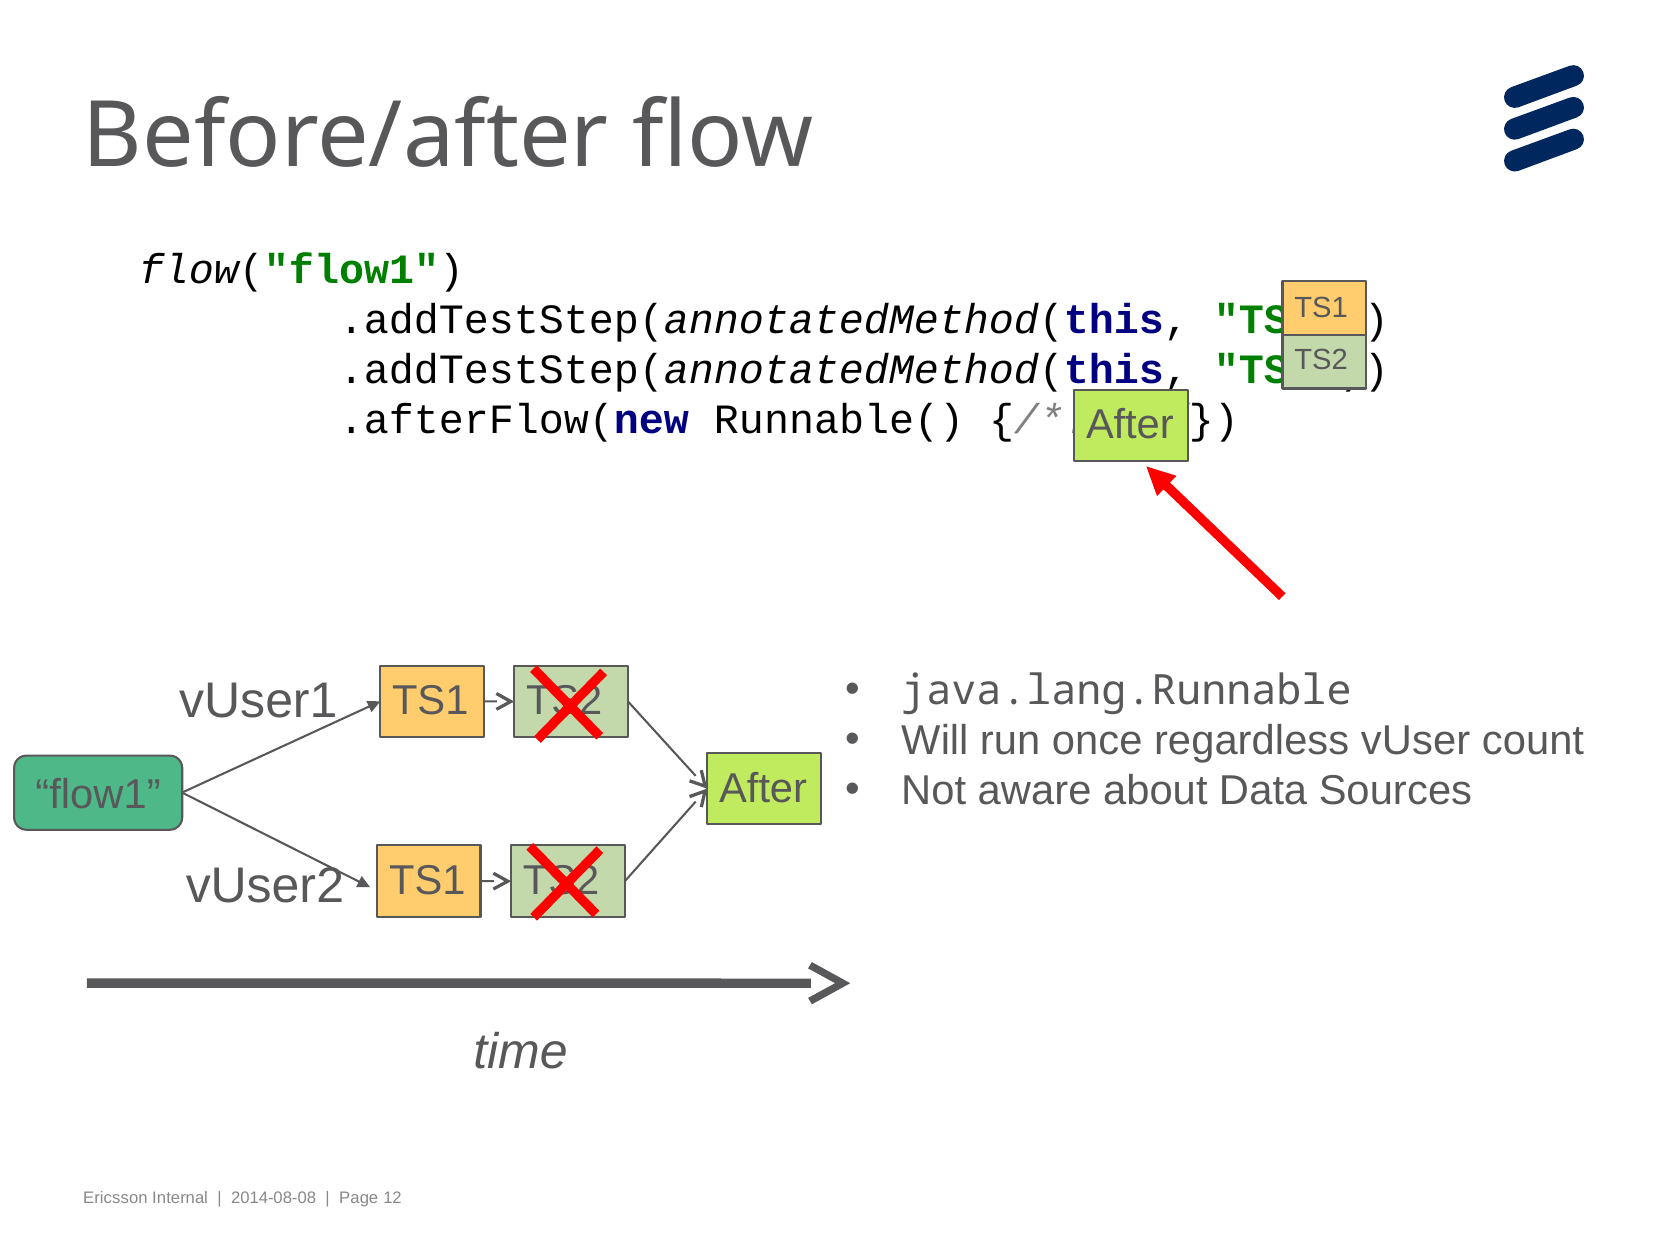

# Before/after flow
flow("flow1")
 .addTestStep(annotatedMethod(this, "TS1"))
 .addTestStep(annotatedMethod(this, "TS2"))
 .afterFlow(new Runnable() {/*...*/})
TS1
TS2
After
java.lang.Runnable
Will run once regardless vUser count
Not aware about Data Sources
vUser1
TS1
TS2
After
“flow1”
vUser2
TS1
TS2
time